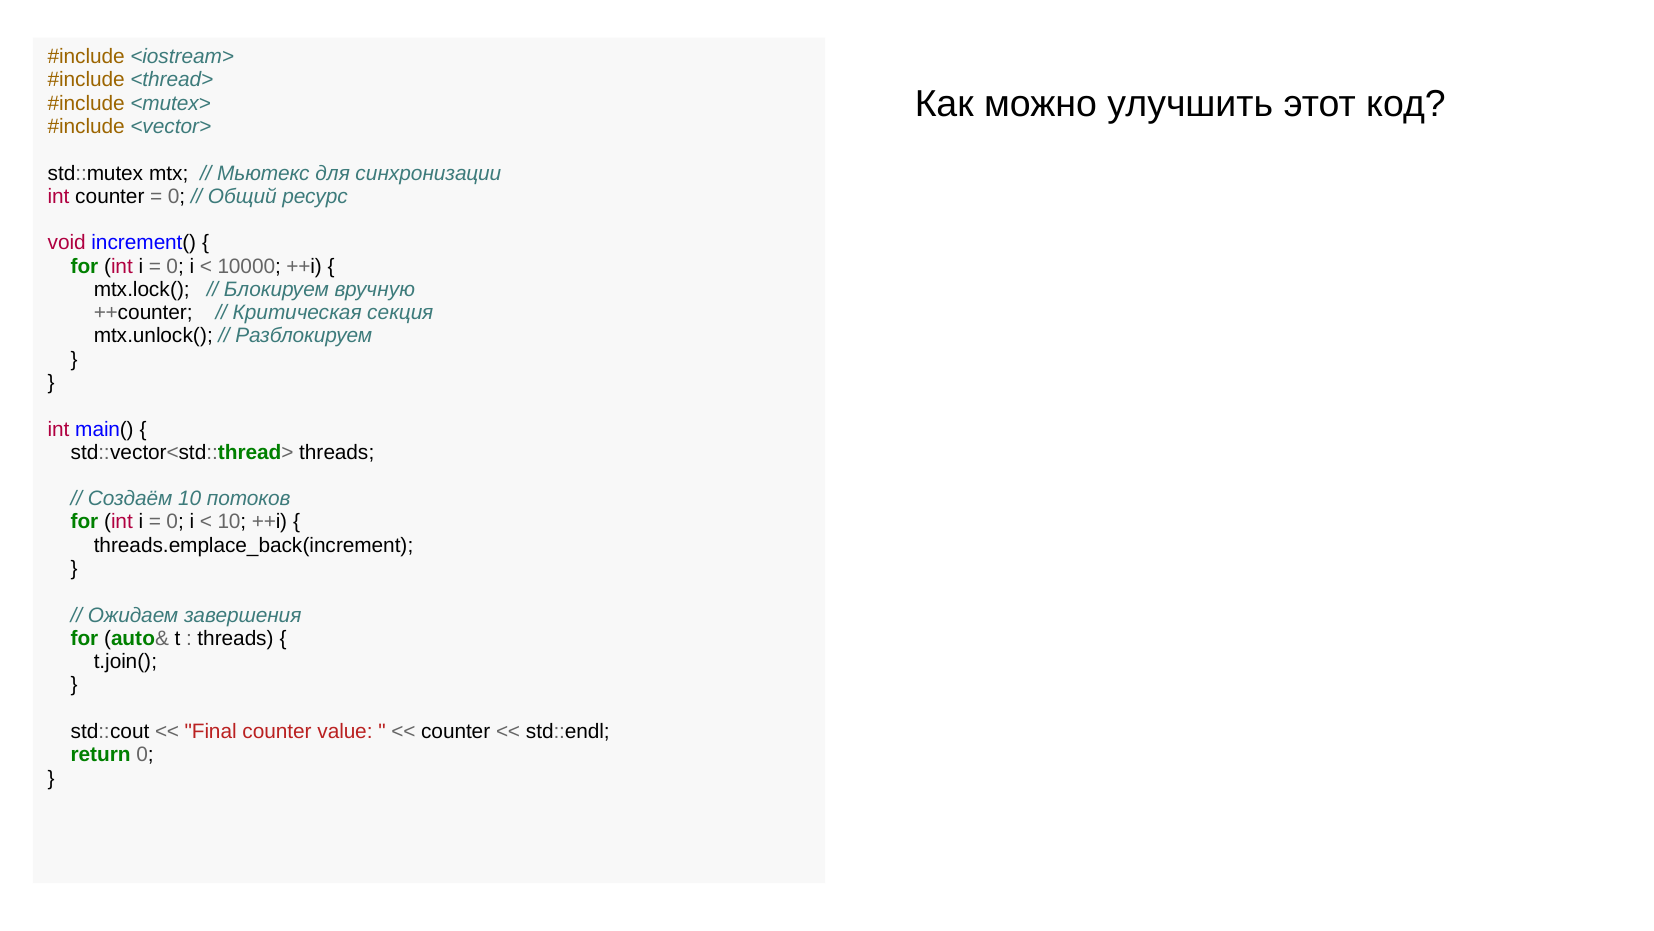

#include <iostream>
#include <thread>
#include <mutex>
#include <vector>
std::mutex mtx; // Мьютекс для синхронизации
int counter = 0; // Общий ресурс
void increment() {
 for (int i = 0; i < 10000; ++i) {
 mtx.lock(); // Блокируем вручную
 ++counter; // Критическая секция
 mtx.unlock(); // Разблокируем
 }
}
int main() {
 std::vector<std::thread> threads;
 // Создаём 10 потоков
 for (int i = 0; i < 10; ++i) {
 threads.emplace_back(increment);
 }
 // Ожидаем завершения
 for (auto& t : threads) {
 t.join();
 }
 std::cout << "Final counter value: " << counter << std::endl;
 return 0;
}
Как можно улучшить этот код?